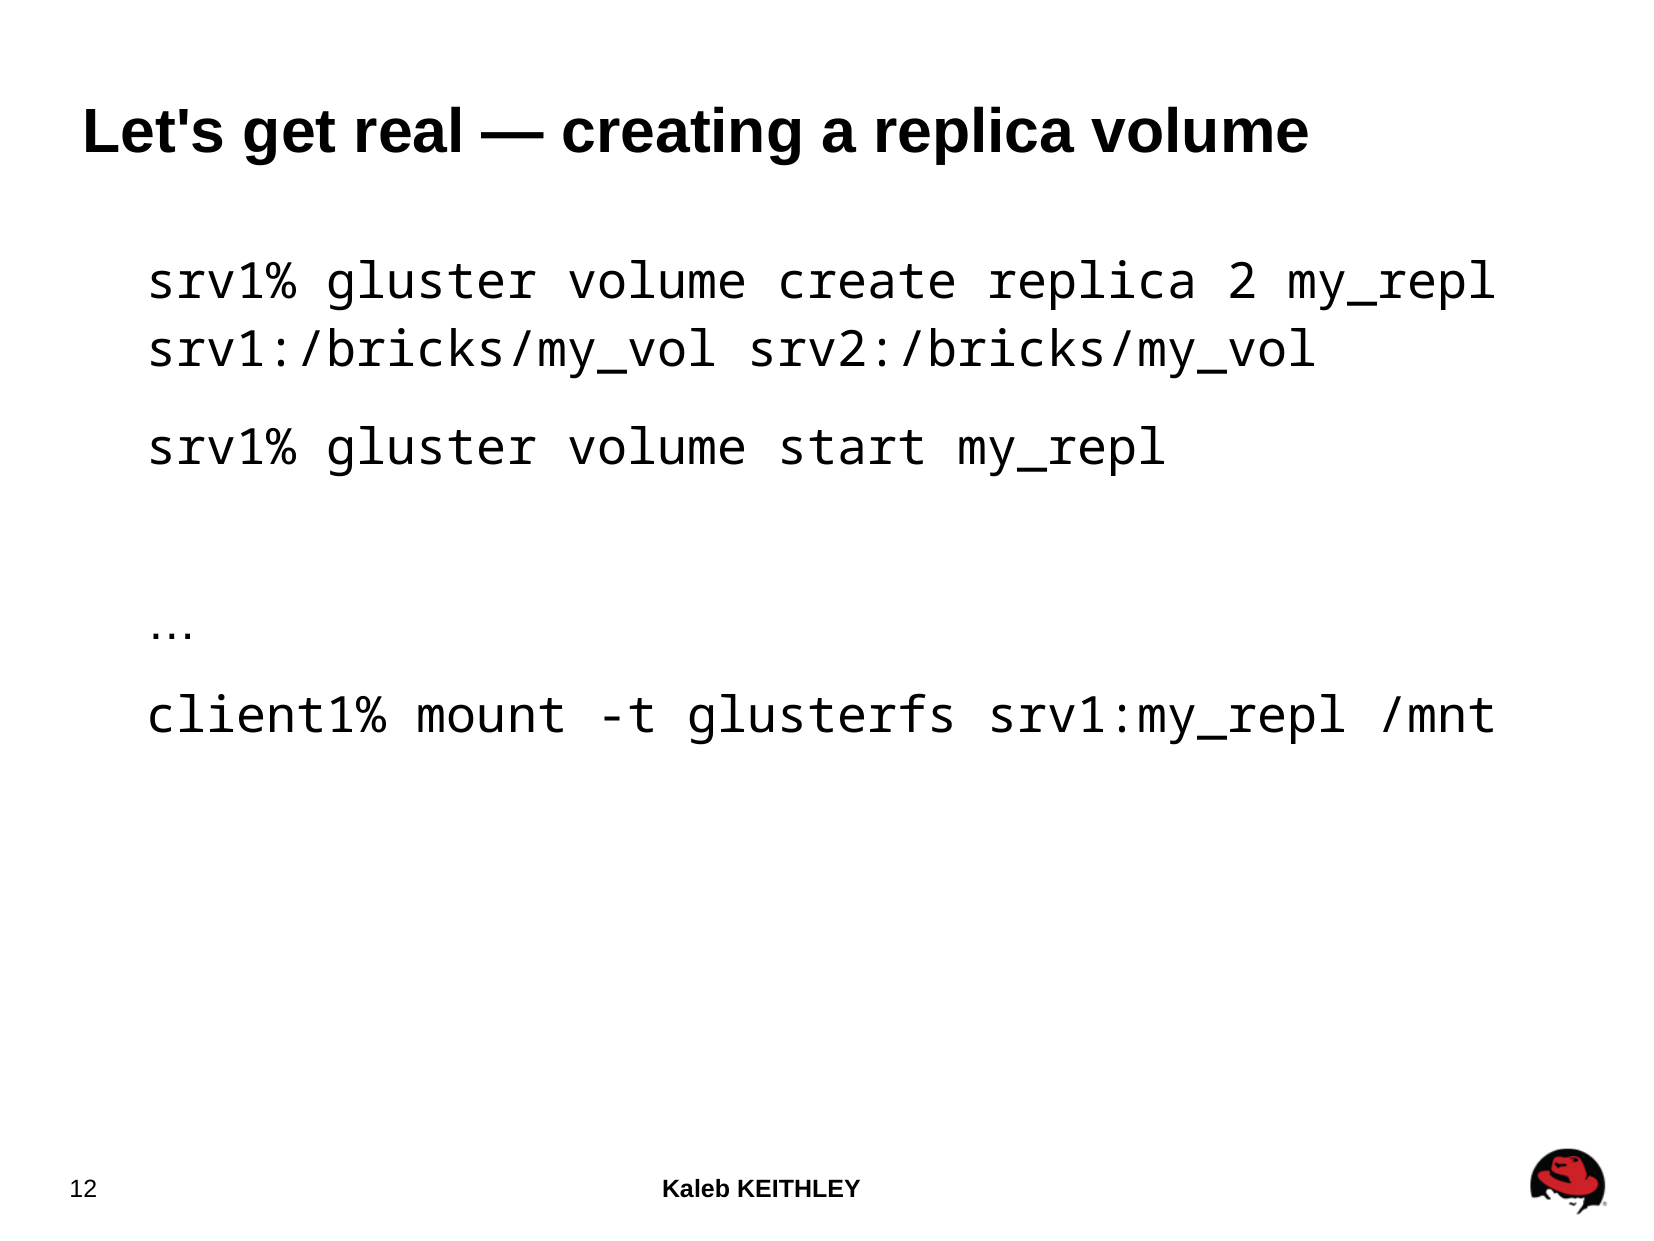

Let's get real — creating a replica volume
# srv1% gluster volume create replica 2 my_repl srv1:/bricks/my_vol srv2:/bricks/my_vol
srv1% gluster volume start my_repl
…
client1% mount -t glusterfs srv1:my_repl /mnt